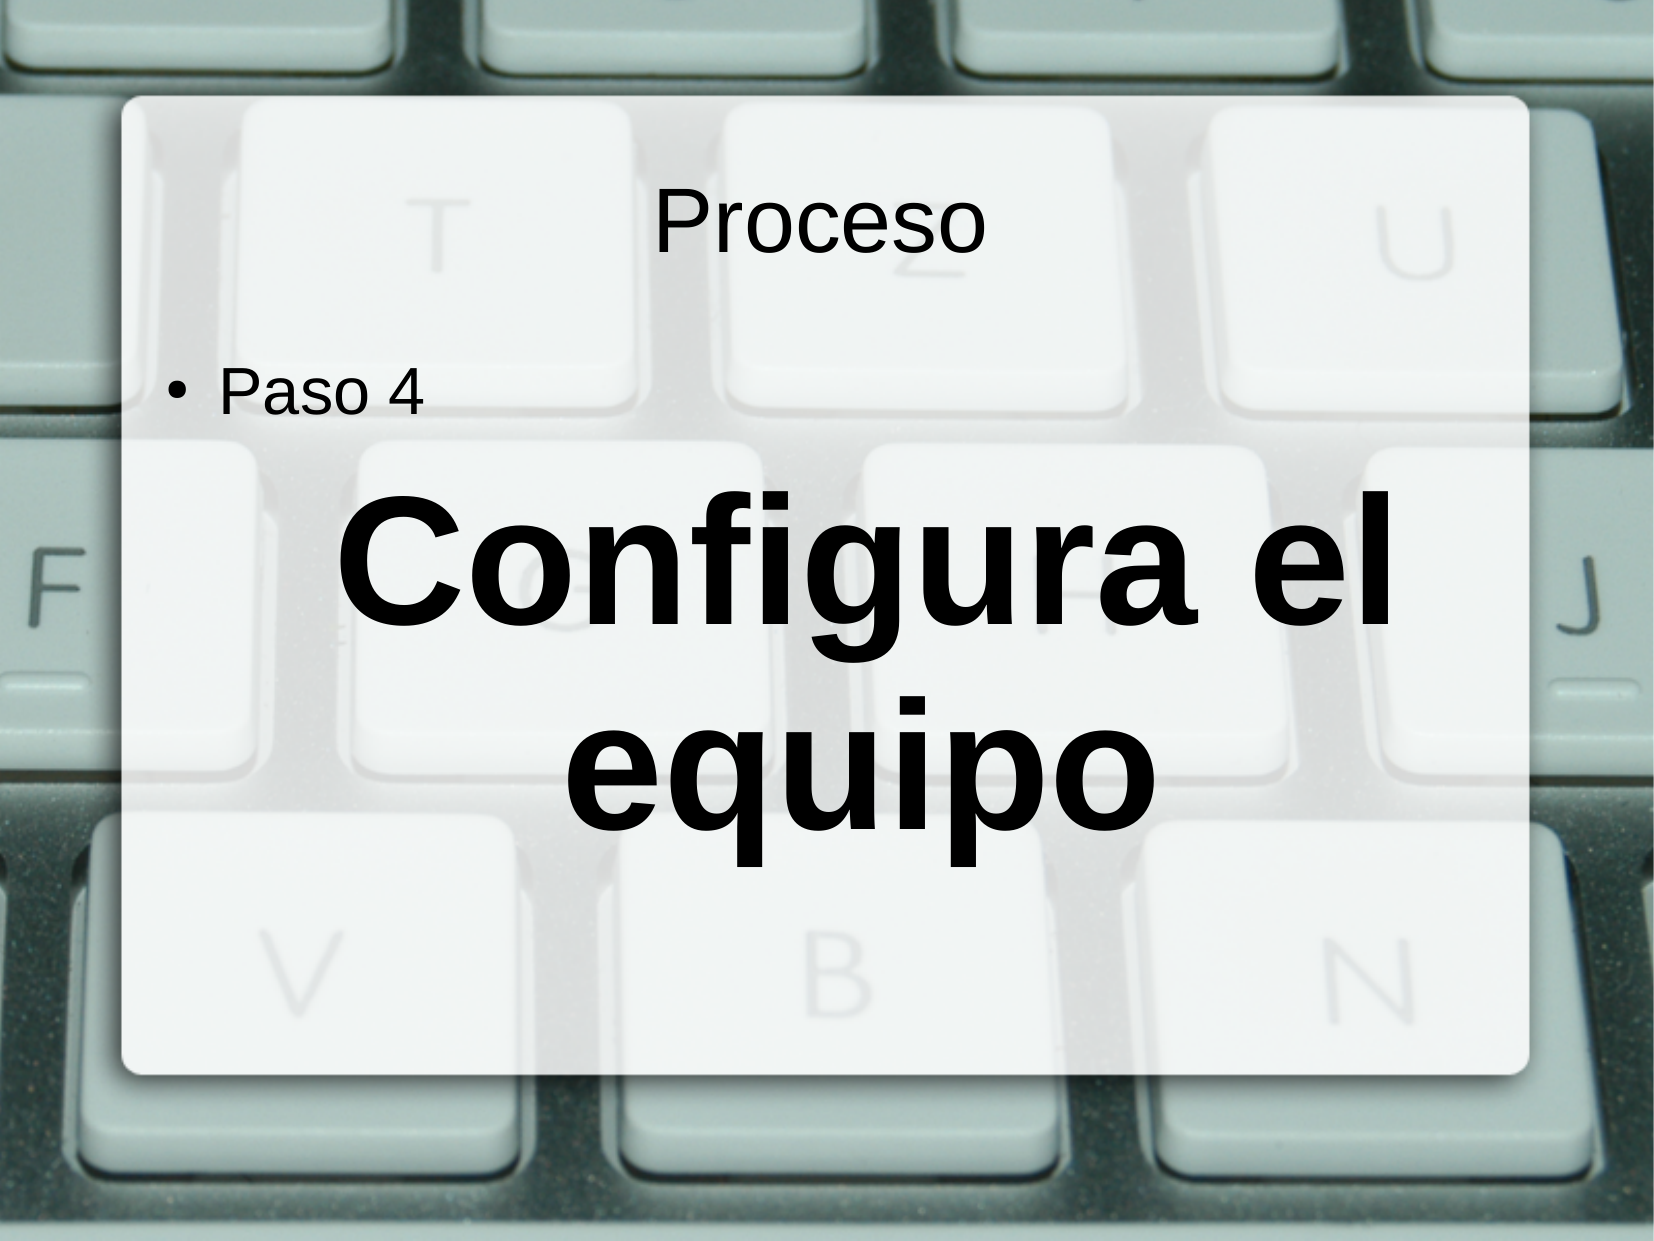

# Proceso
Paso 4
Configura el equipo